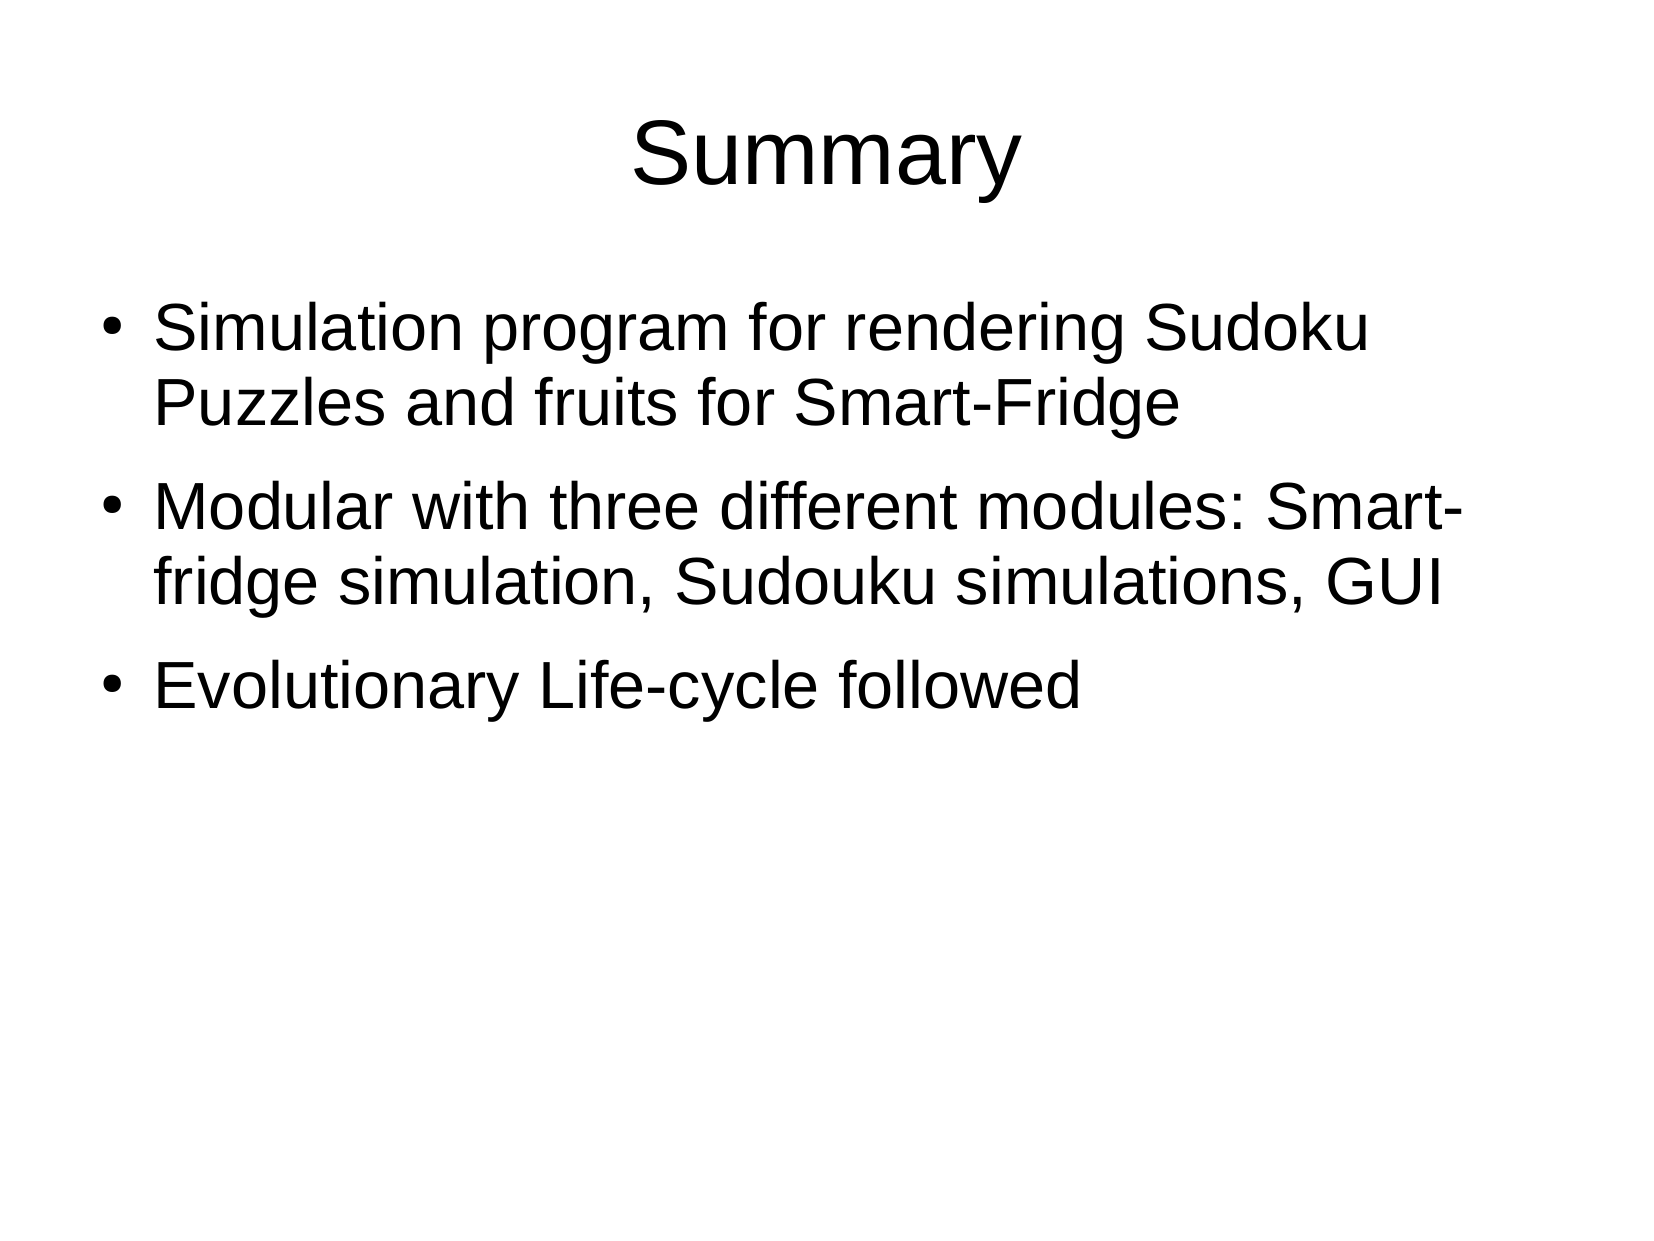

# Summary
Simulation program for rendering Sudoku Puzzles and fruits for Smart-Fridge
Modular with three different modules: Smart-fridge simulation, Sudouku simulations, GUI
Evolutionary Life-cycle followed